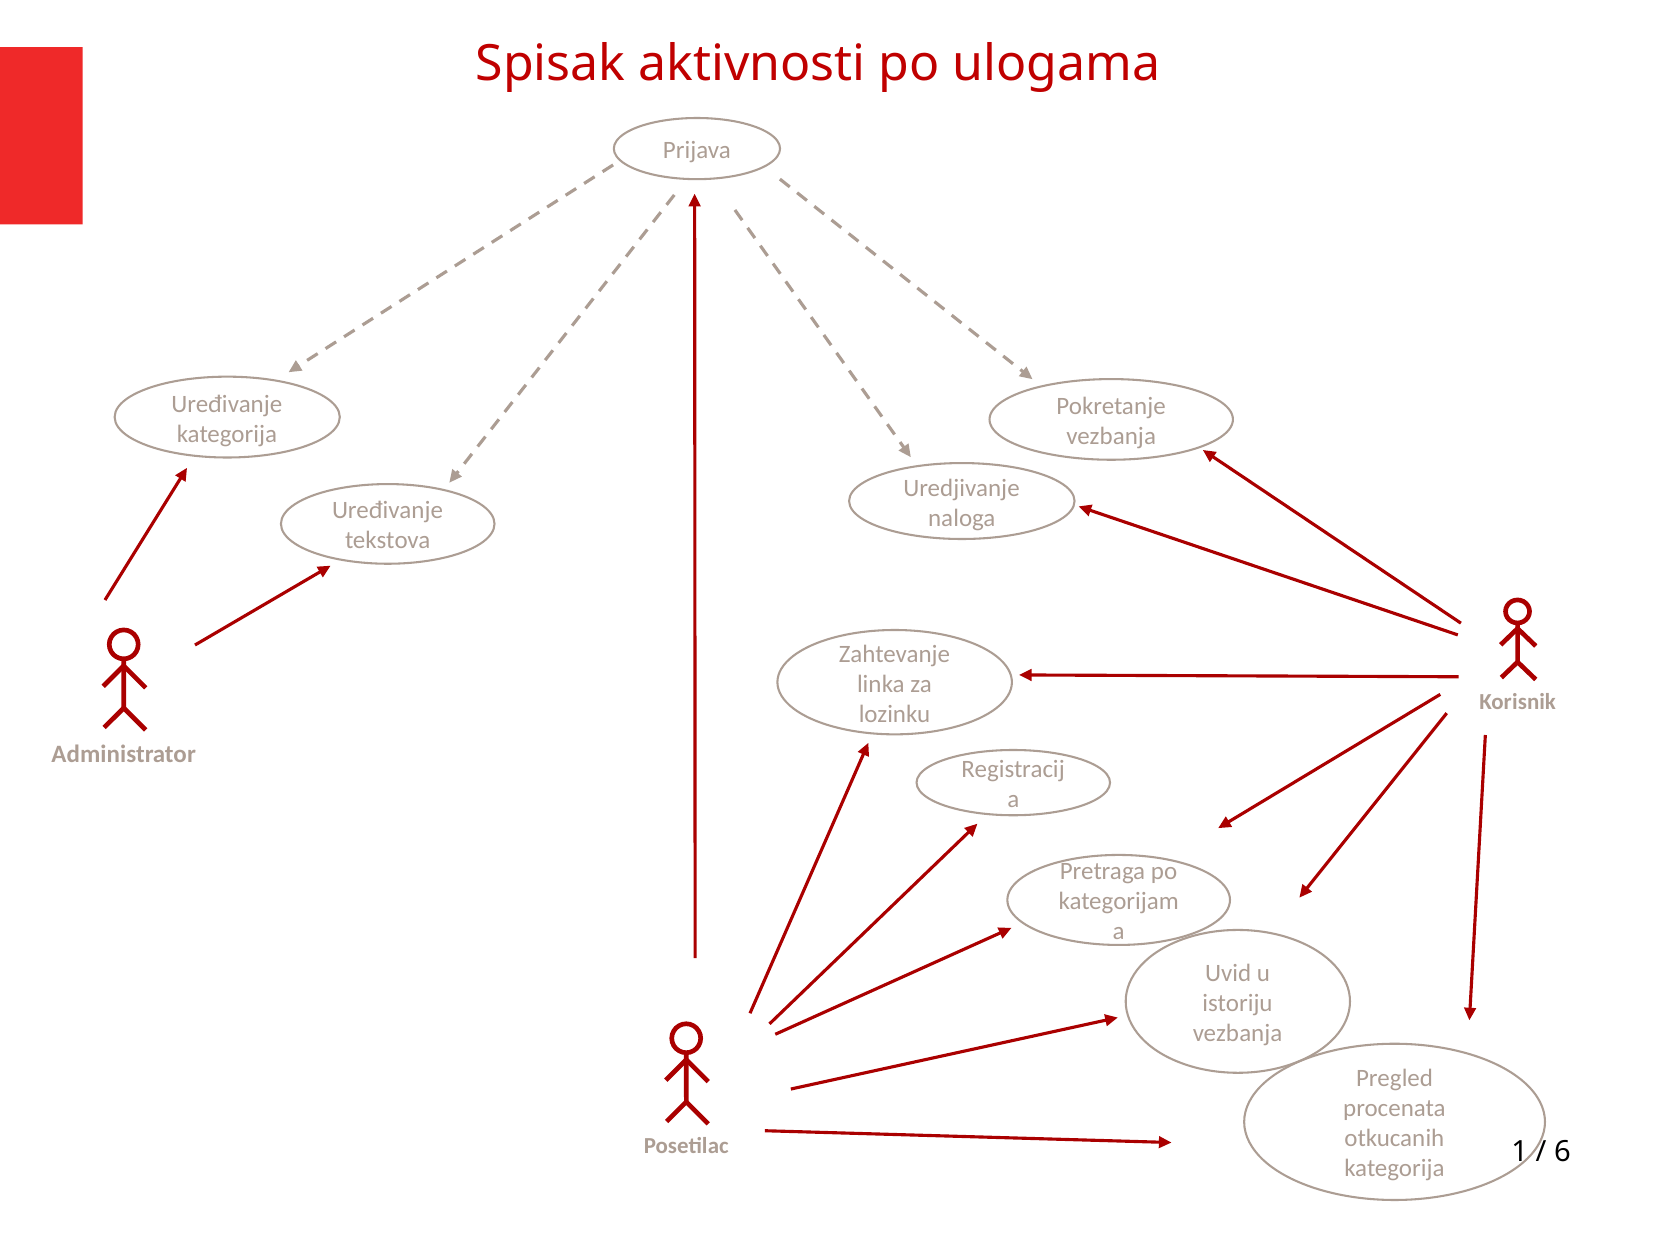

# Spisak aktivnosti po ulogama
Prijava
Uređivanje kategorija
Pokretanje vezbanja
Uređivanje tekstova
Uredjivanje naloga
Korisnik
Administrator
Zahtevanje linka za lozinku
Registracija
Pretraga po kategorijama
Uvid u istoriju vezbanja
Posetilac
Pregled procenata otkucanih kategorija
1